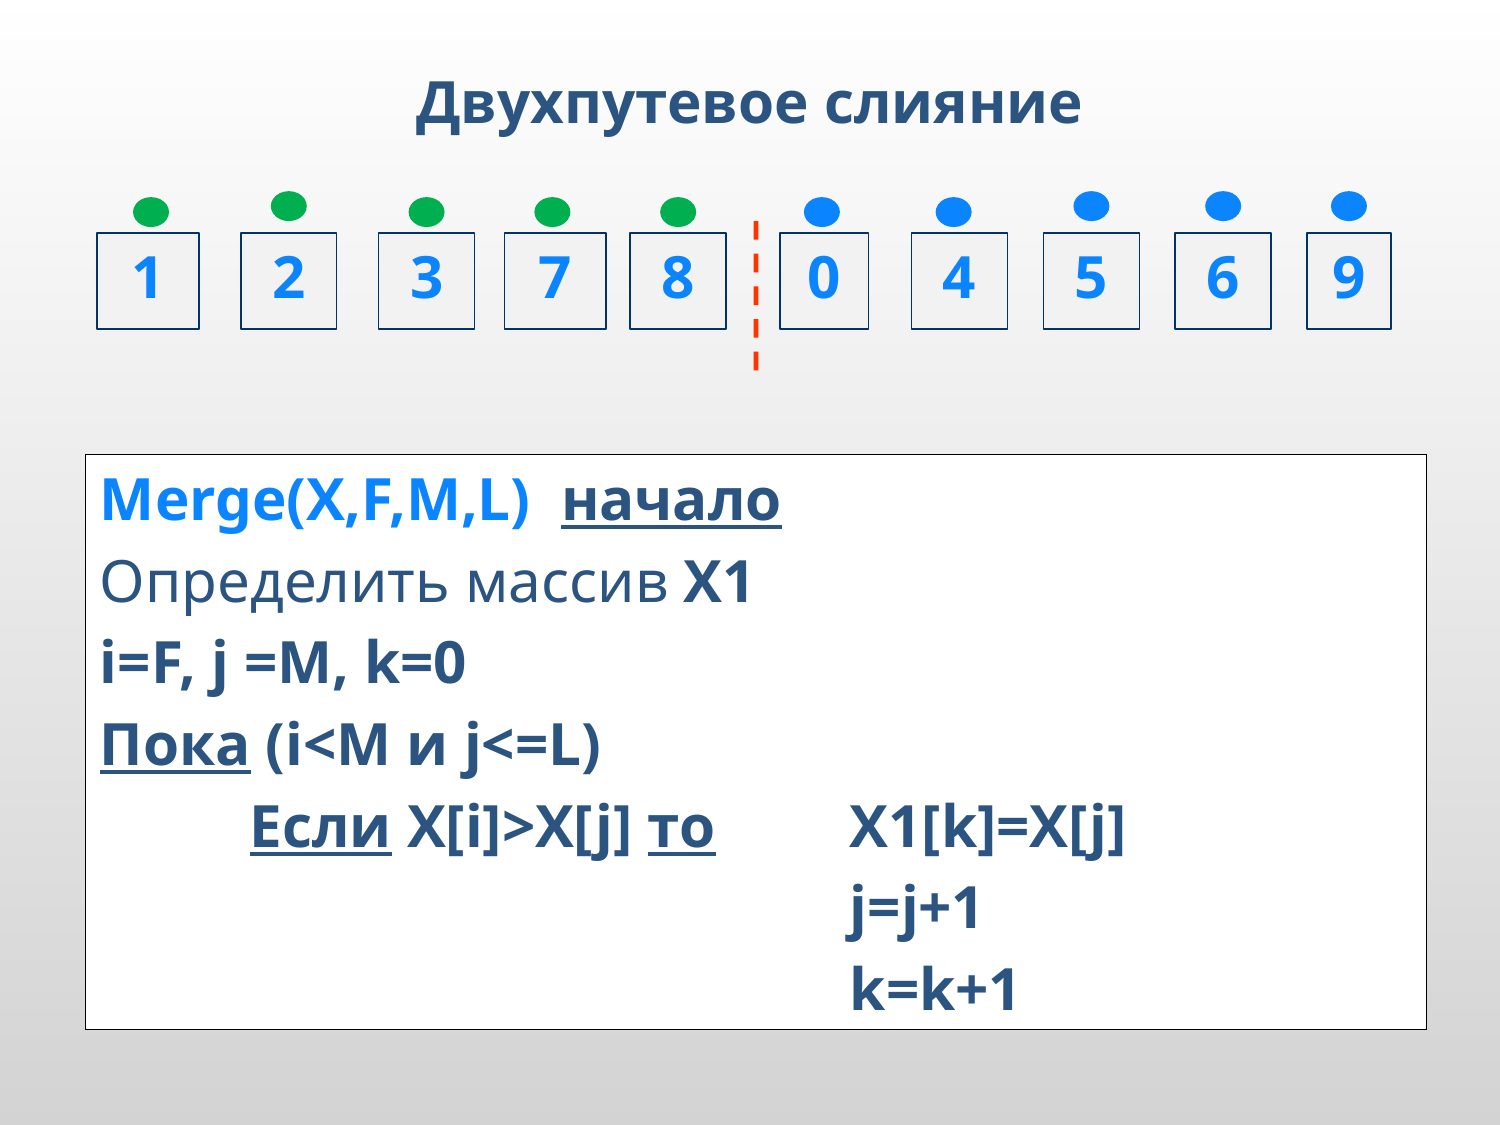

# Двухпутевое слияние
1
2
3
7
8
0
4
5
6
9
Merge(X,F,M,L) начало
Определить массив X1
i=F, j =M, k=0
Пока (i<M и j<=L)
	Если X[i]>X[j] то 	X1[k]=X[j]
					j=j+1
					k=k+1